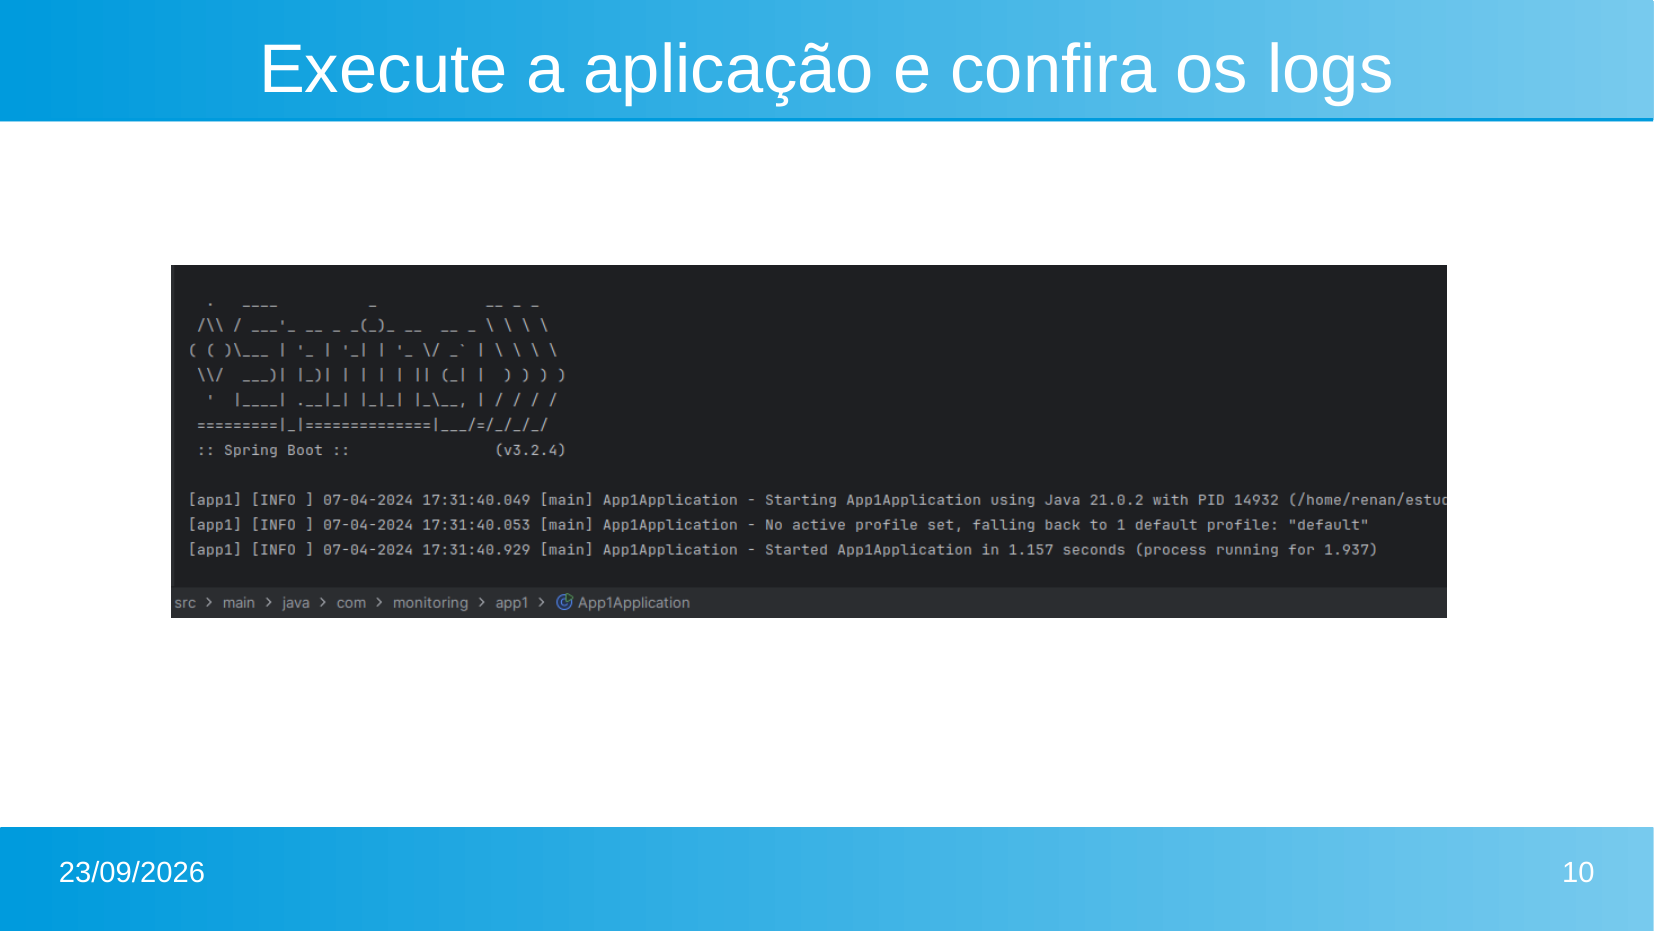

# Execute a aplicação e confira os logs
10